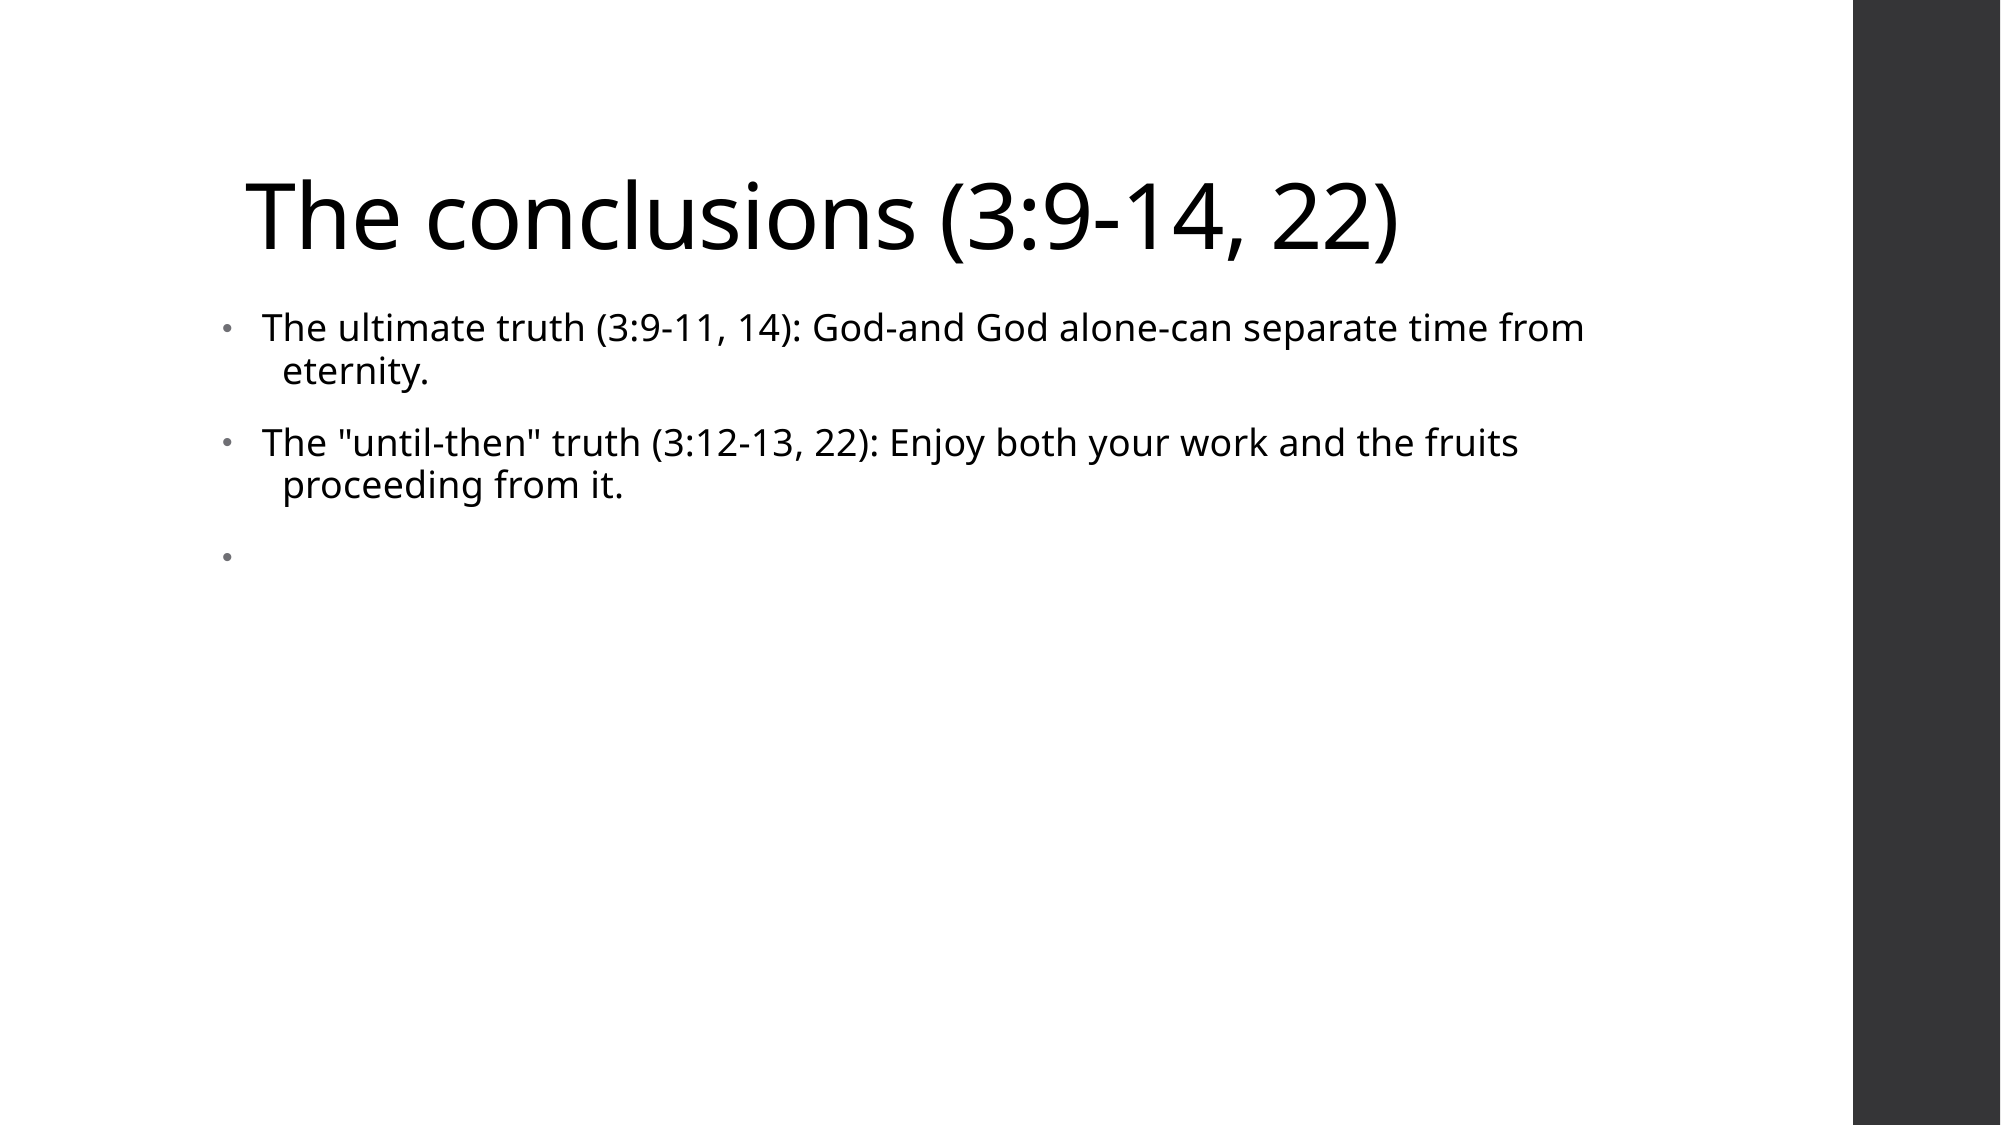

# The conclusions (3:9-14, 22)
 The ultimate truth (3:9-11, 14): God-and God alone-can separate time from eternity.
 The "until-then" truth (3:12-13, 22): Enjoy both your work and the fruits proceeding from it.